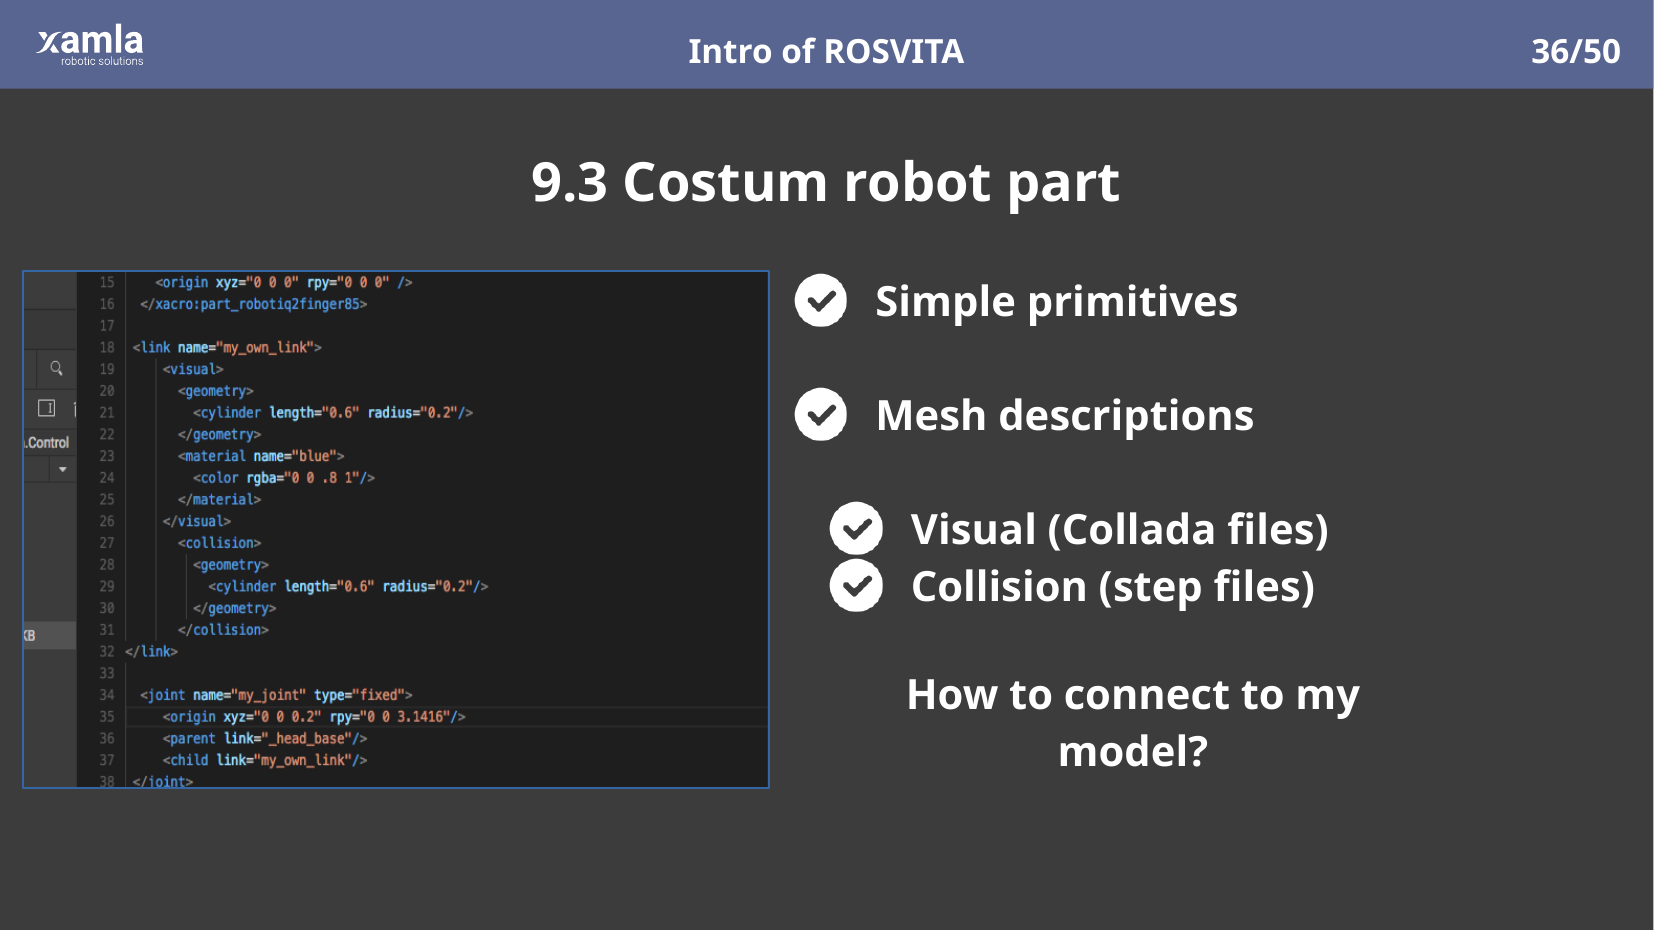

Intro of ROSVITA
36/50
9.3 Costum robot part
Simple primitives
Mesh descriptions
Visual (Collada files)
Collision (step files)
How to connect to my model?